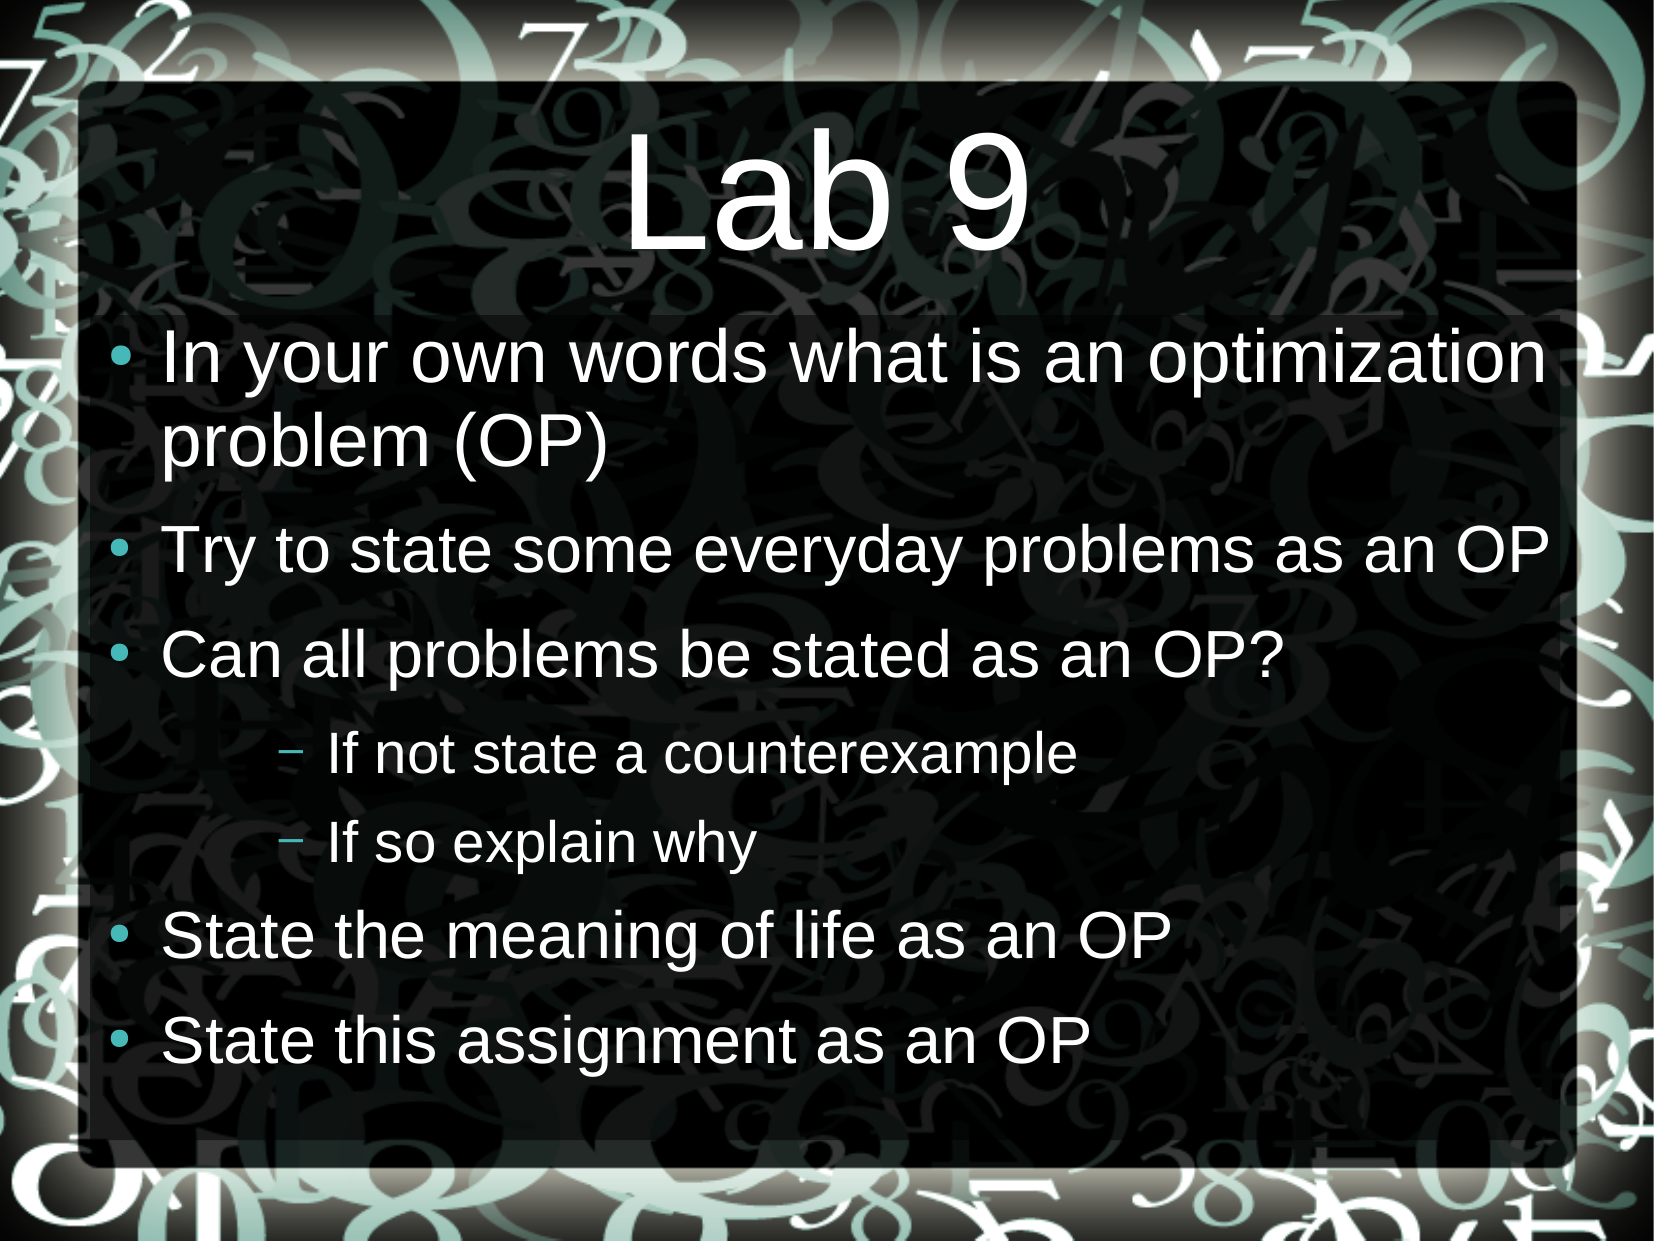

# Lab 9
In your own words what is an optimization problem (OP)
Try to state some everyday problems as an OP
Can all problems be stated as an OP?
If not state a counterexample
If so explain why
State the meaning of life as an OP
State this assignment as an OP